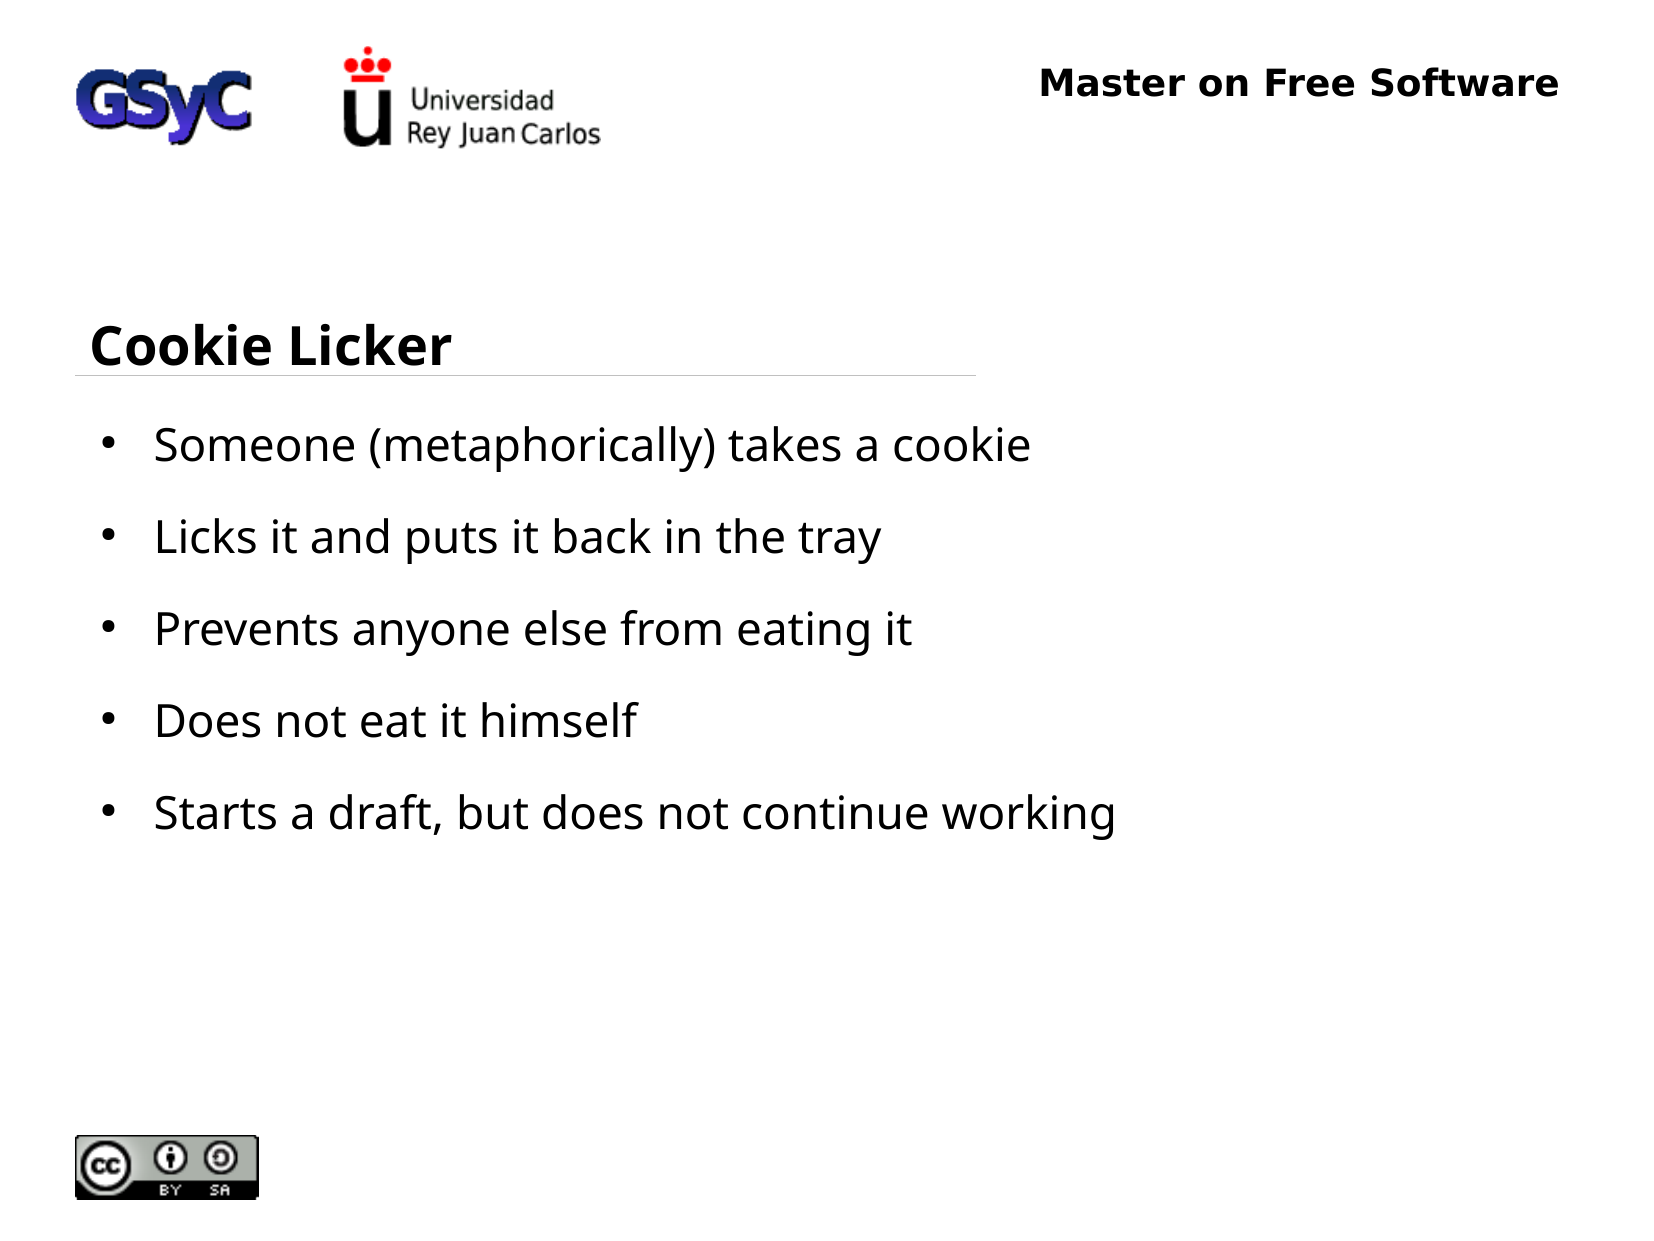

Cookie Licker
# Someone (metaphorically) takes a cookie
Licks it and puts it back in the tray
Prevents anyone else from eating it
Does not eat it himself
Starts a draft, but does not continue working